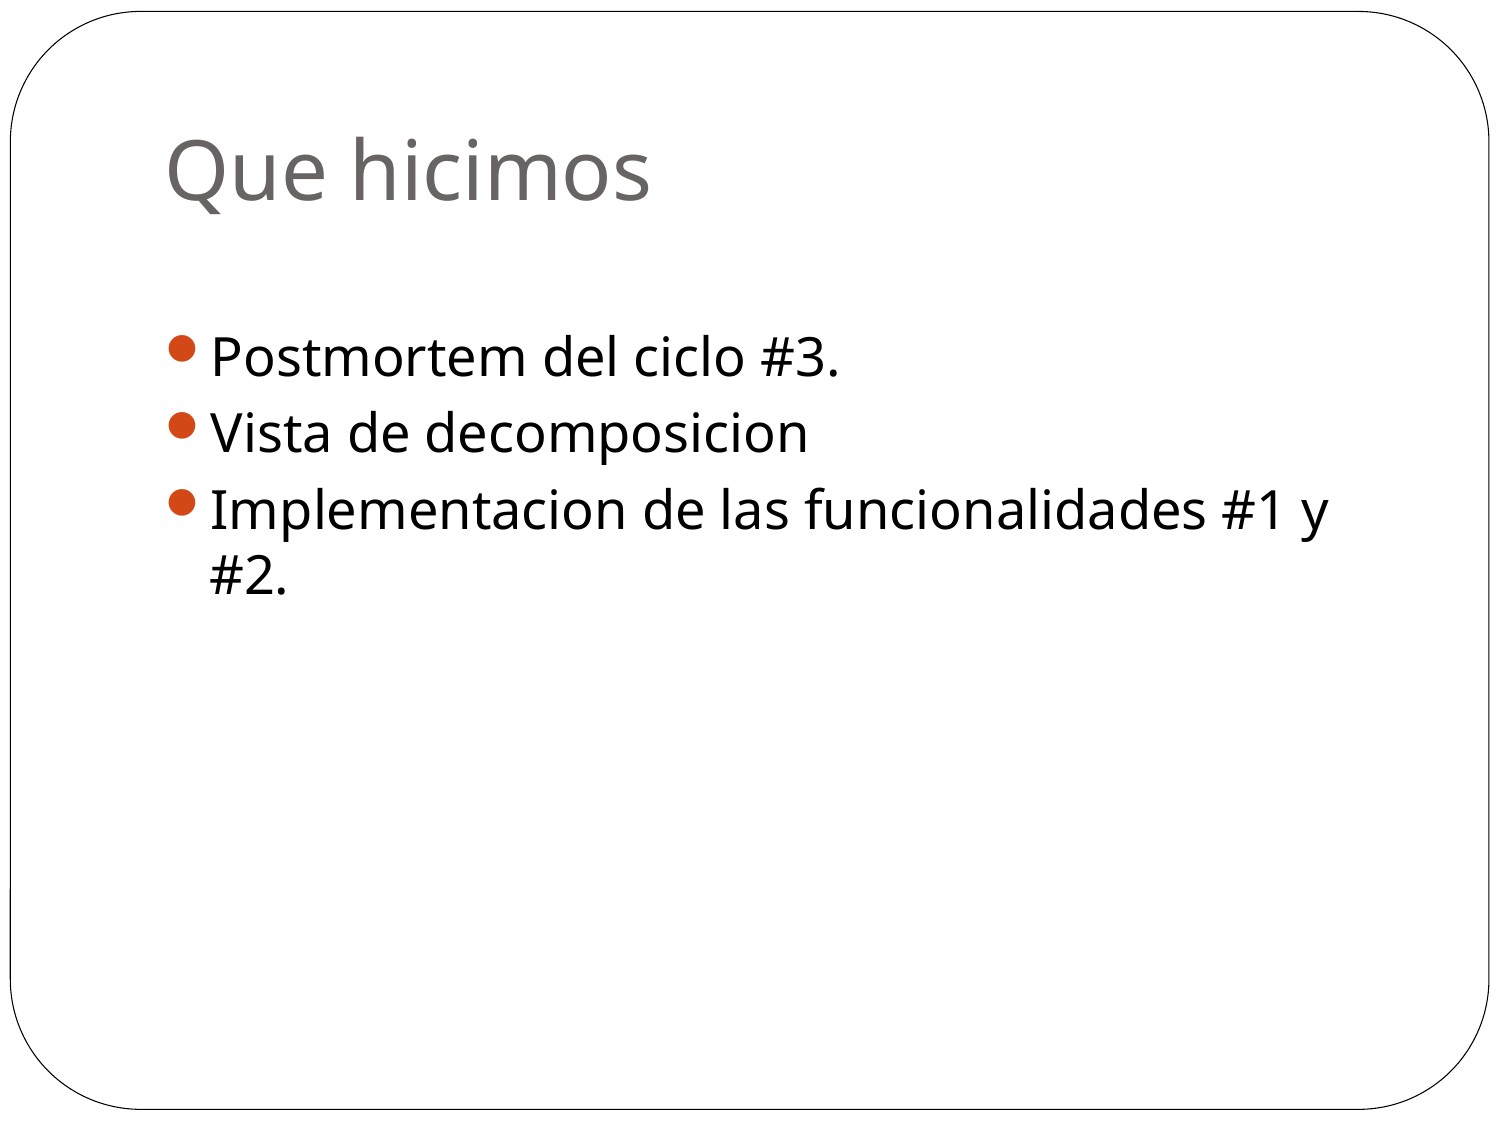

Que hicimos
Postmortem del ciclo #3.
Vista de decomposicion
Implementacion de las funcionalidades #1 y #2.